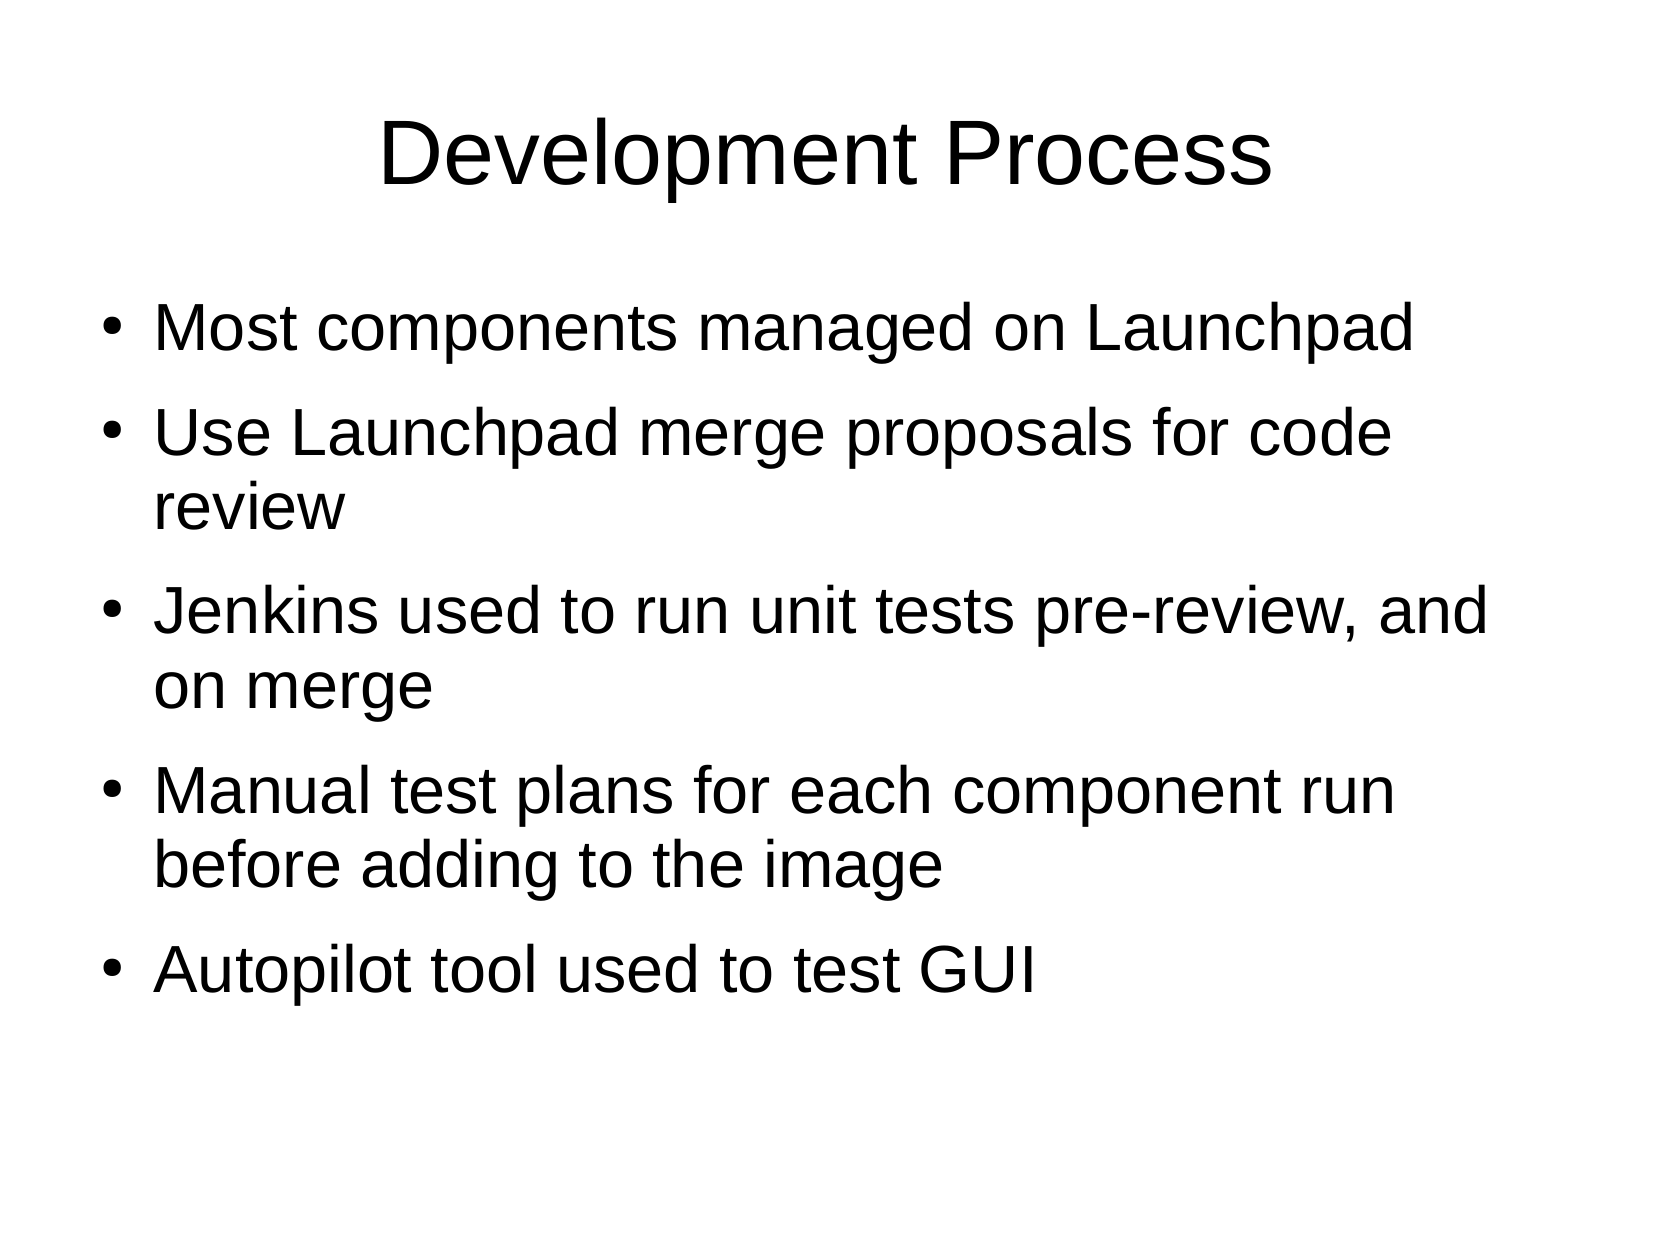

# Development Process
Most components managed on Launchpad
Use Launchpad merge proposals for code review
Jenkins used to run unit tests pre-review, and on merge
Manual test plans for each component run before adding to the image
Autopilot tool used to test GUI